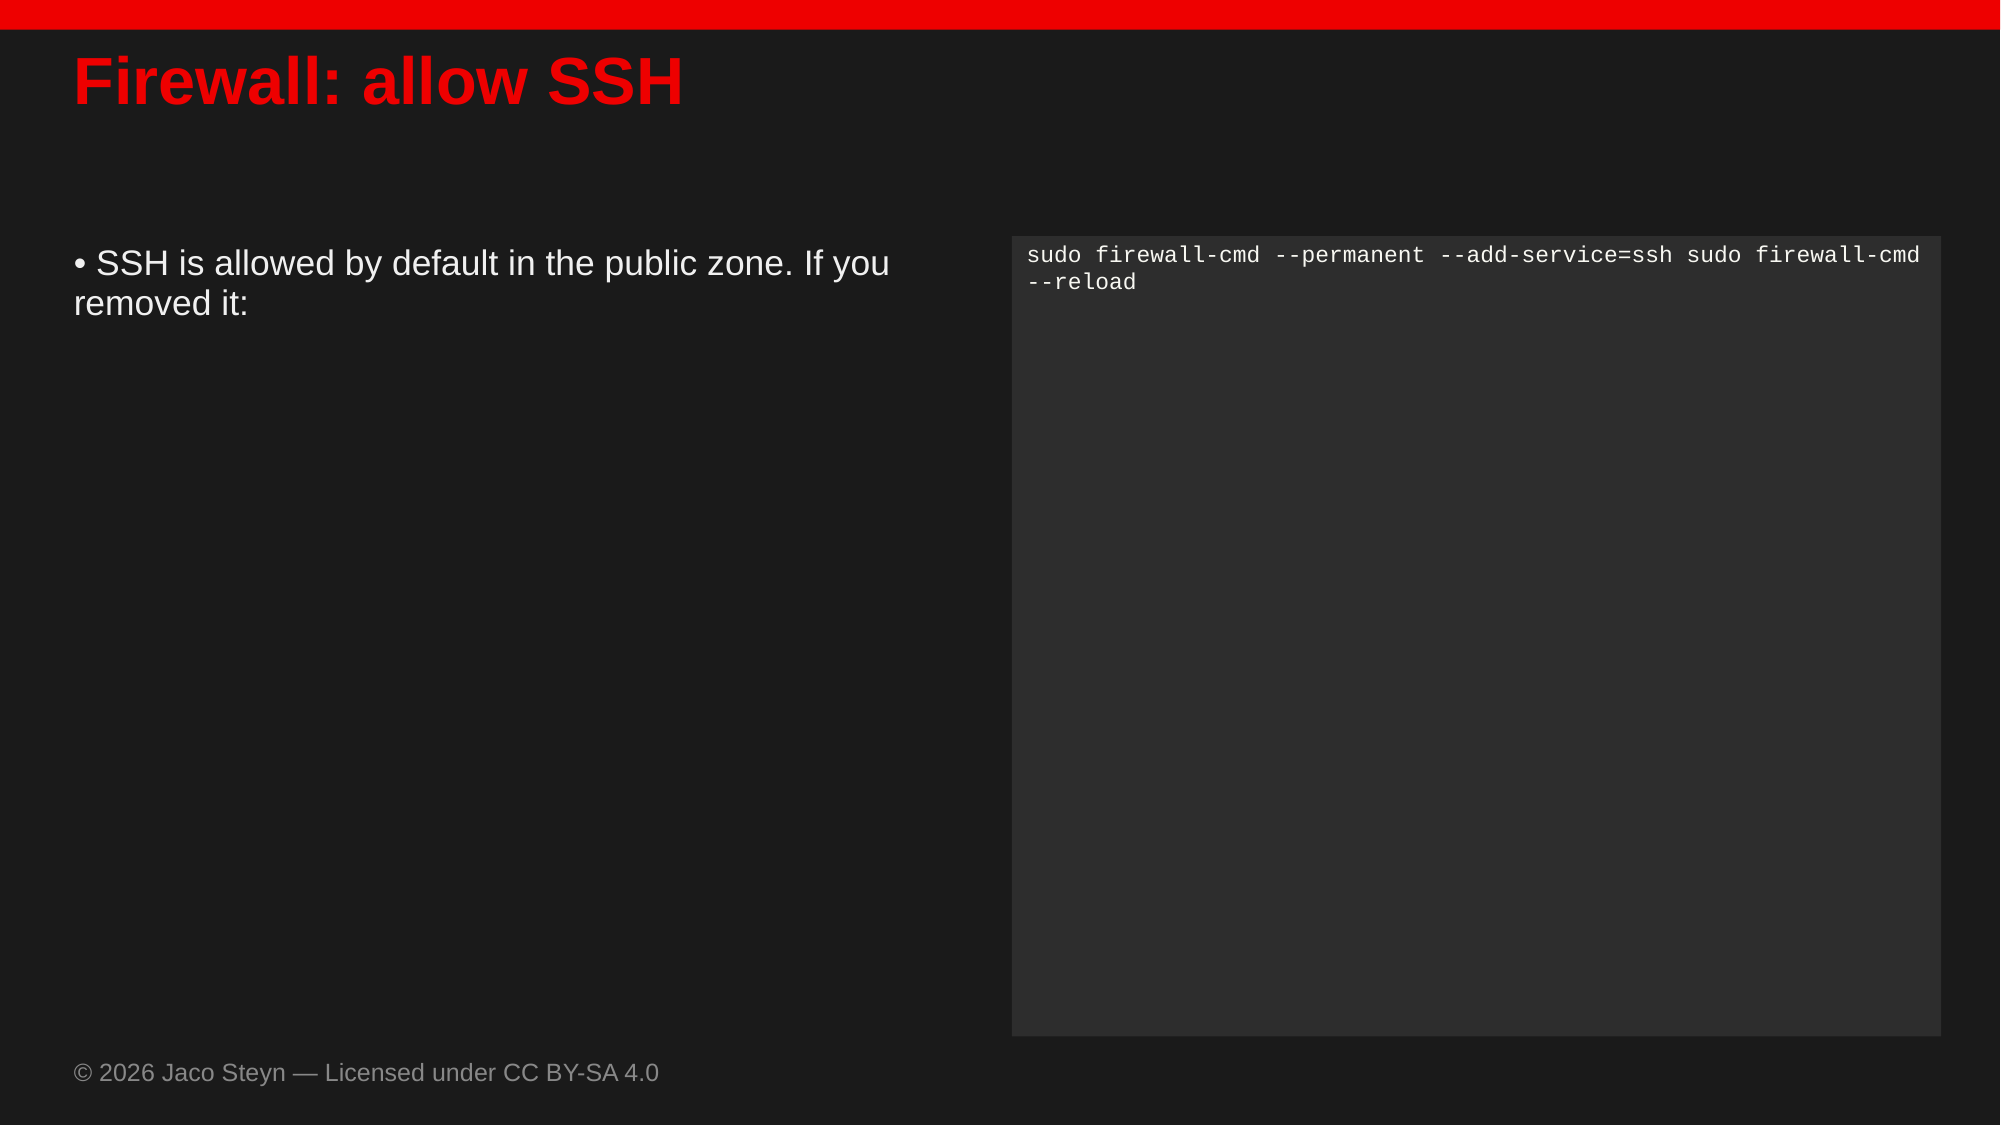

Firewall: allow SSH
• SSH is allowed by default in the public zone. If you removed it:
sudo firewall-cmd --permanent --add-service=ssh sudo firewall-cmd --reload
© 2026 Jaco Steyn — Licensed under CC BY-SA 4.0